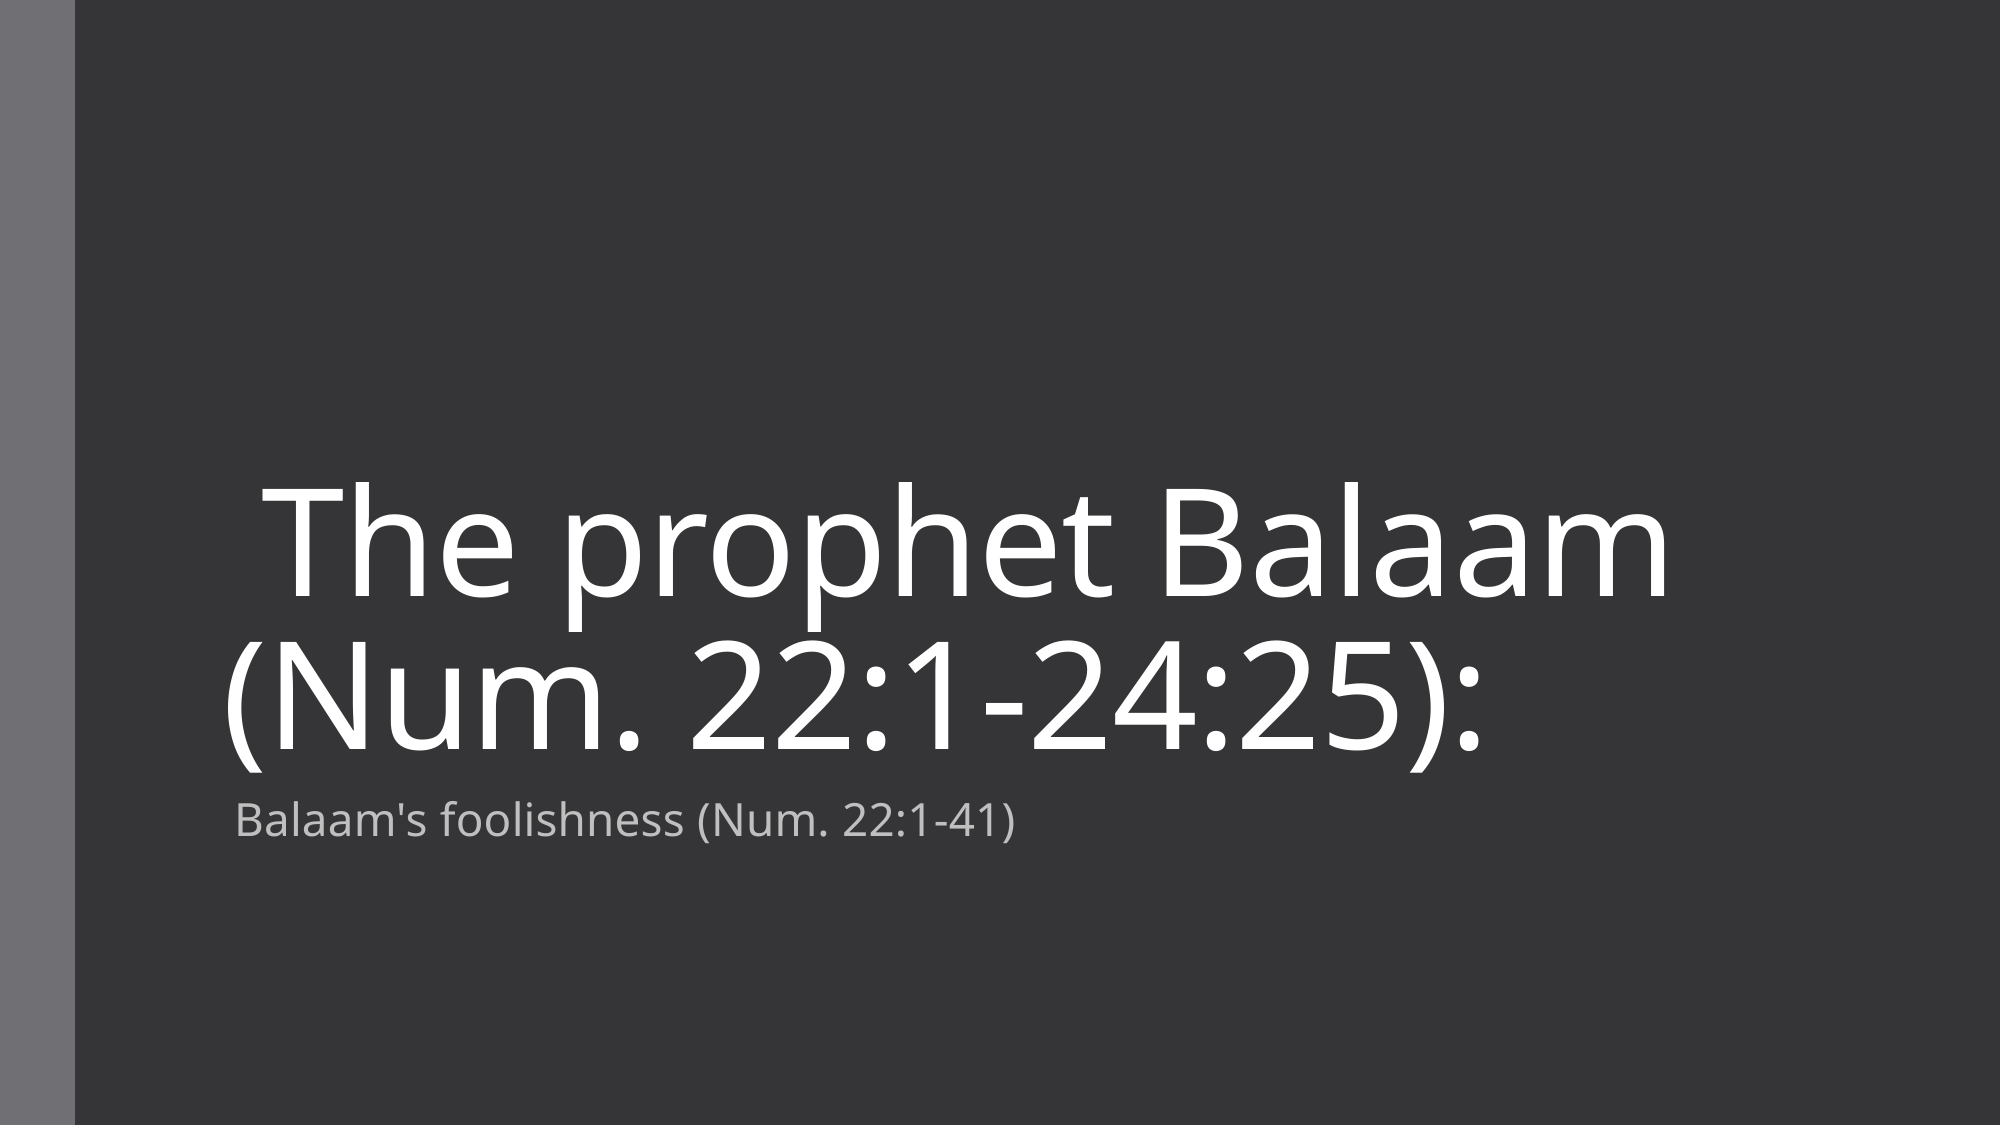

# The prophet Balaam (Num. 22:1-24:25):
 Balaam's foolishness (Num. 22:1-41)